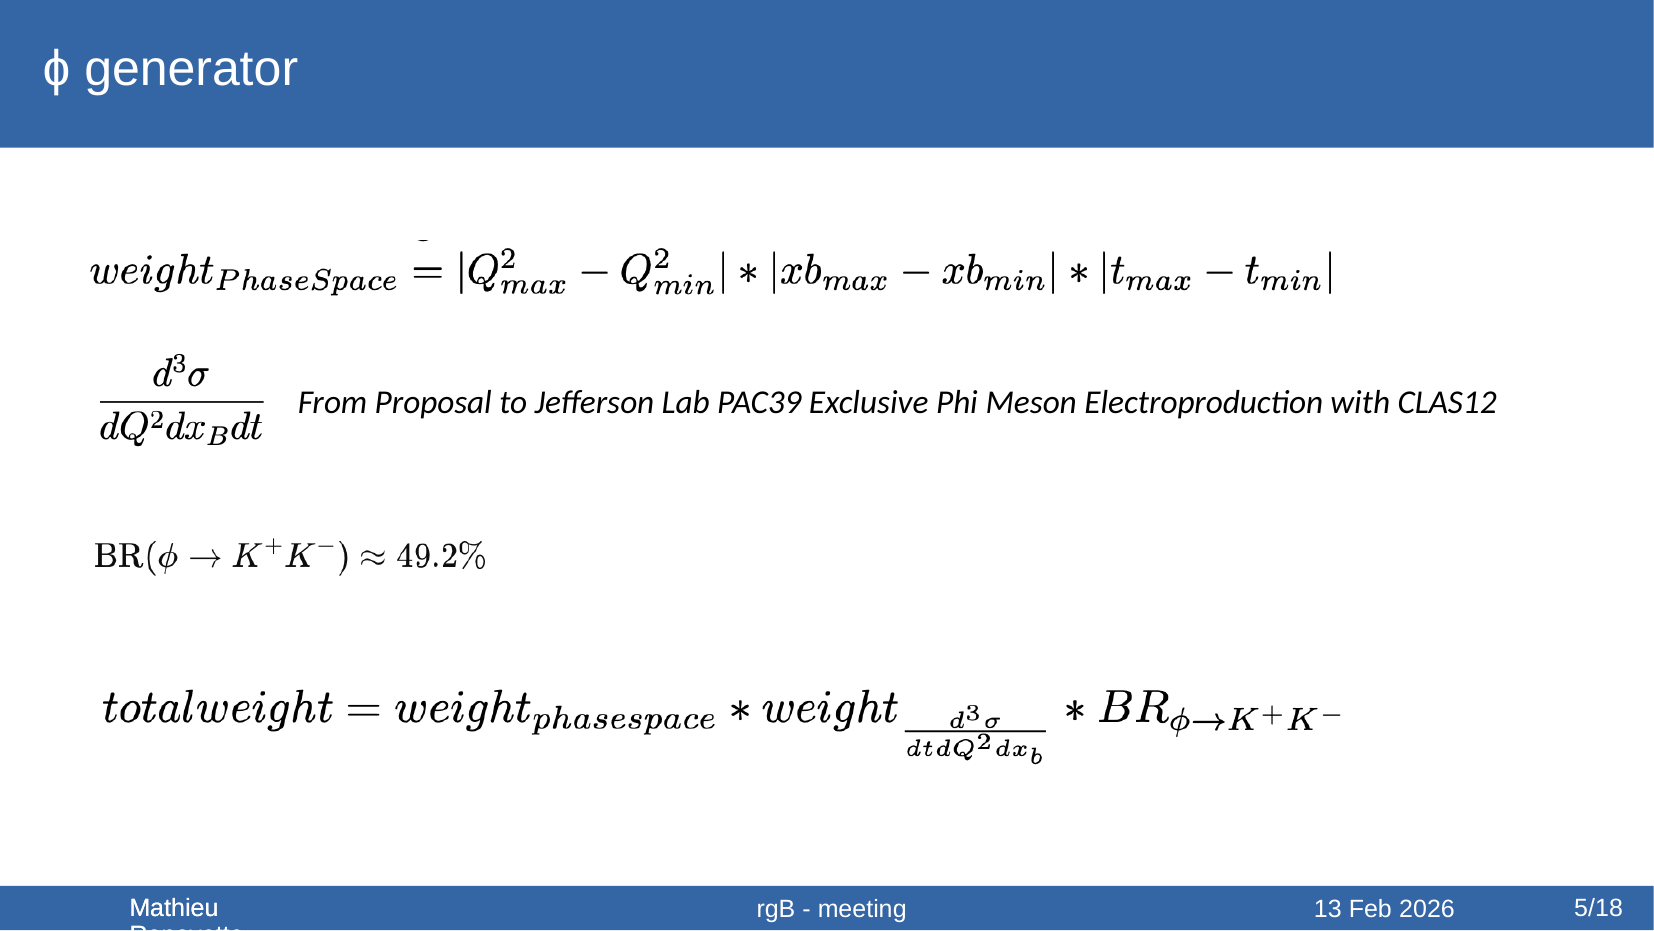

ɸ generator
From Proposal to Jeﬀerson Lab PAC39 Exclusive Phi Meson Electroproduction with CLAS12
Mathieu Ronayette
5/18
Mathieu Ronayette
 rgB - meeting
13 Feb 2026